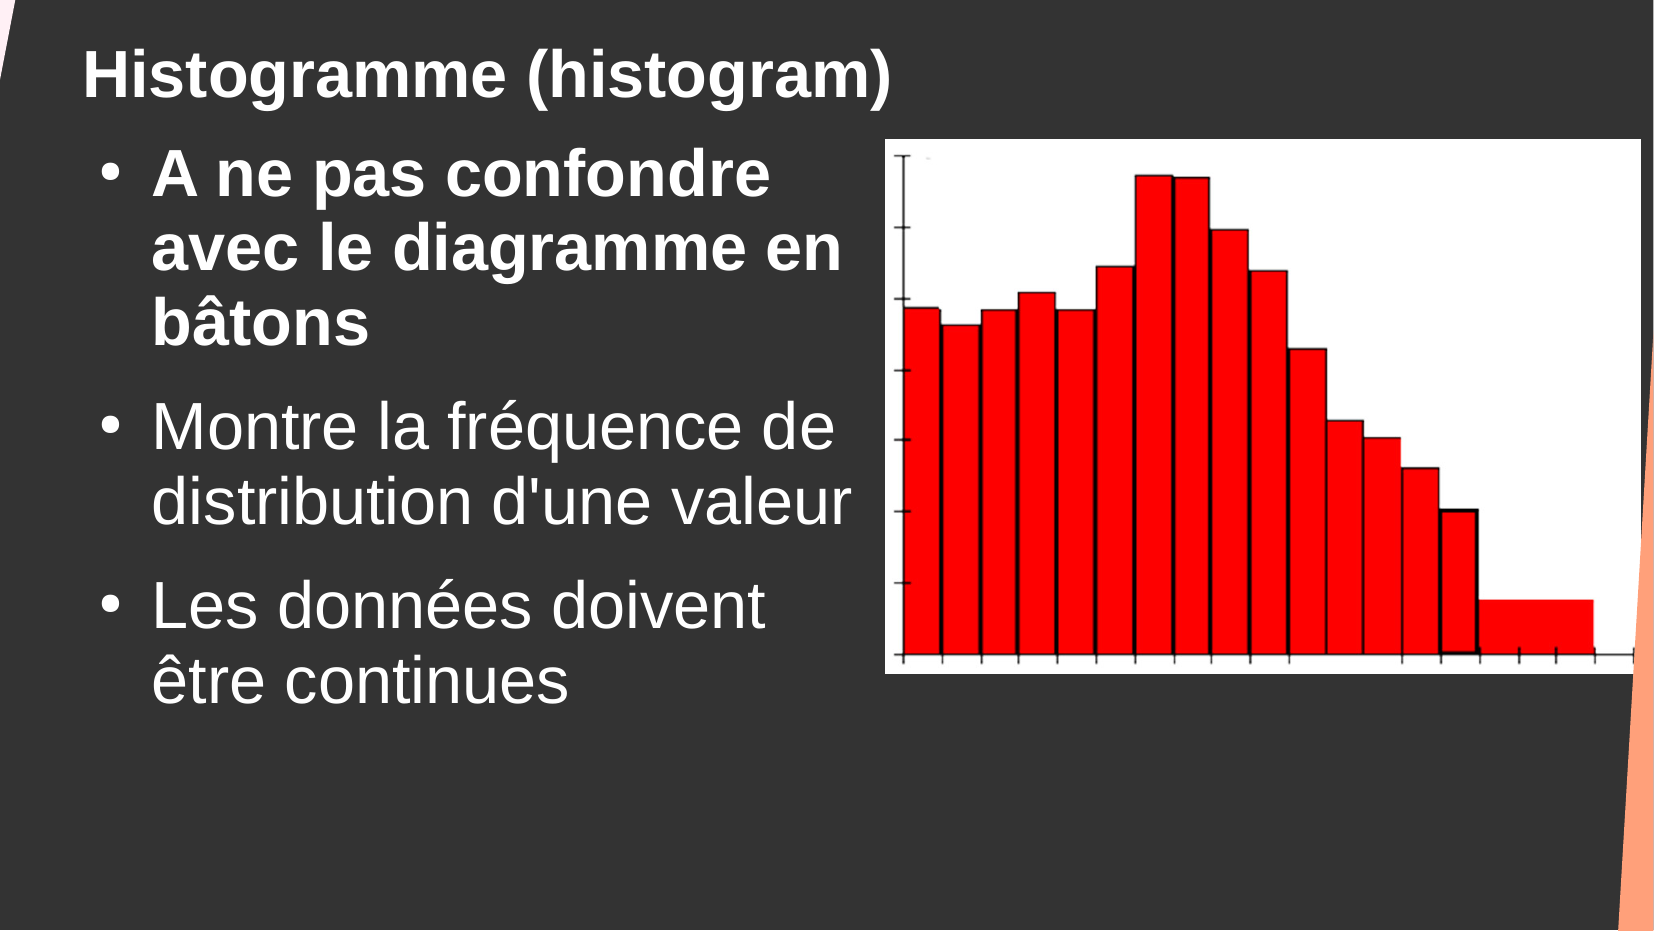

# Histogramme (histogram)
A ne pas confondre avec le diagramme en bâtons
Montre la fréquence de distribution d'une valeur
Les données doivent être continues